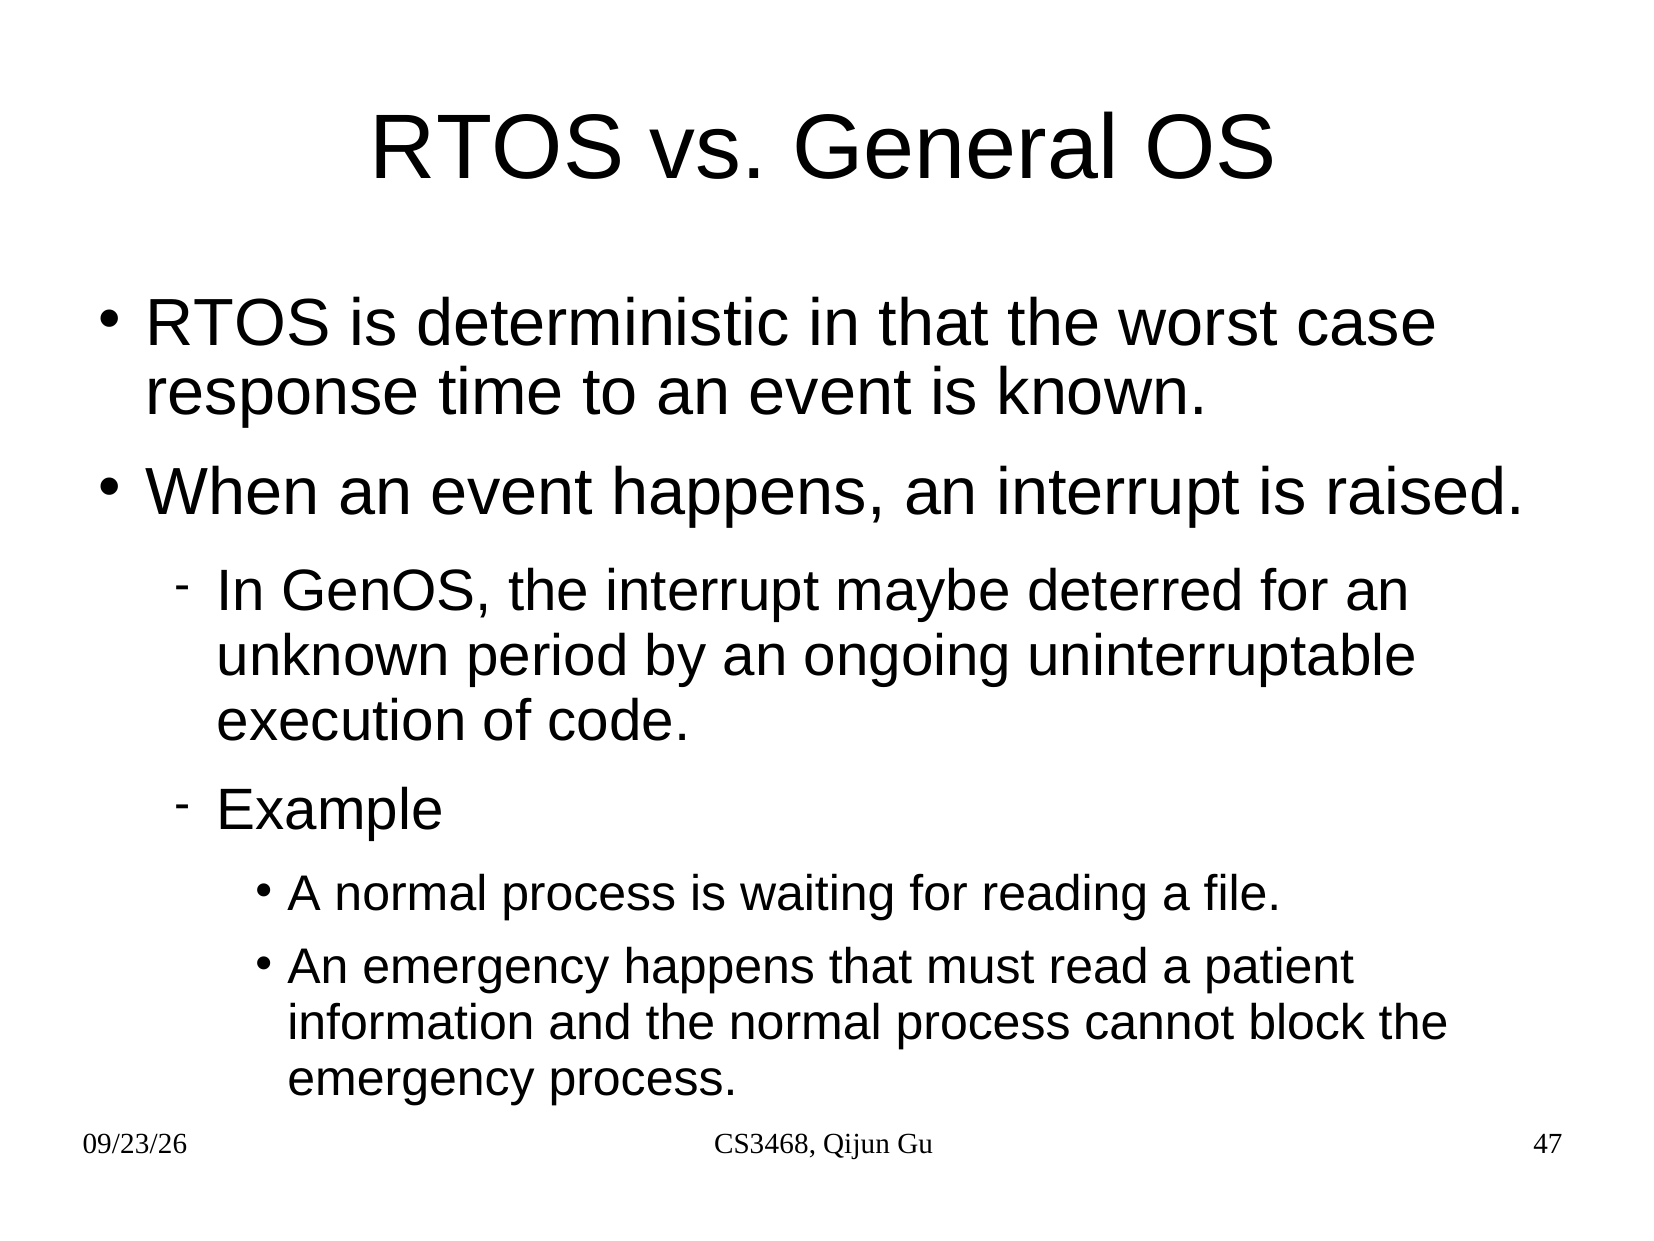

# RTOS vs. General OS
RTOS is deterministic in that the worst case response time to an event is known.
When an event happens, an interrupt is raised.
In GenOS, the interrupt maybe deterred for an unknown period by an ongoing uninterruptable execution of code.
Example
A normal process is waiting for reading a file.
An emergency happens that must read a patient information and the normal process cannot block the emergency process.
CS3468, Qijun Gu
47